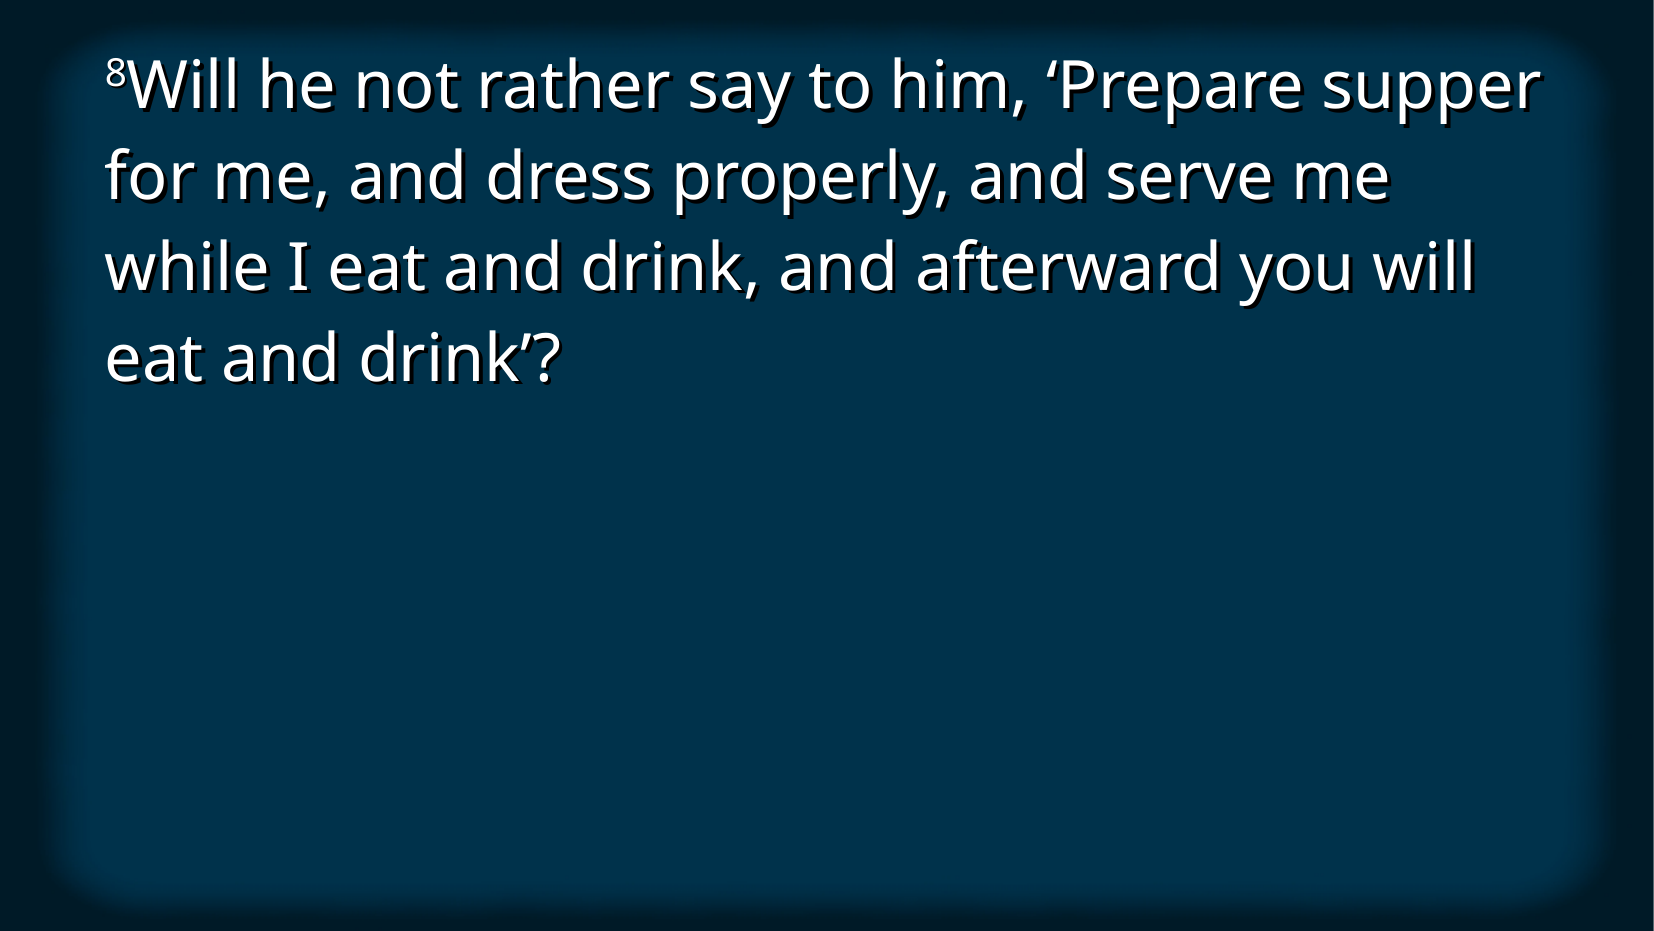

8Will he not rather say to him, ‘Prepare supper for me, and dress properly, and serve me while I eat and drink, and afterward you will eat and drink’?